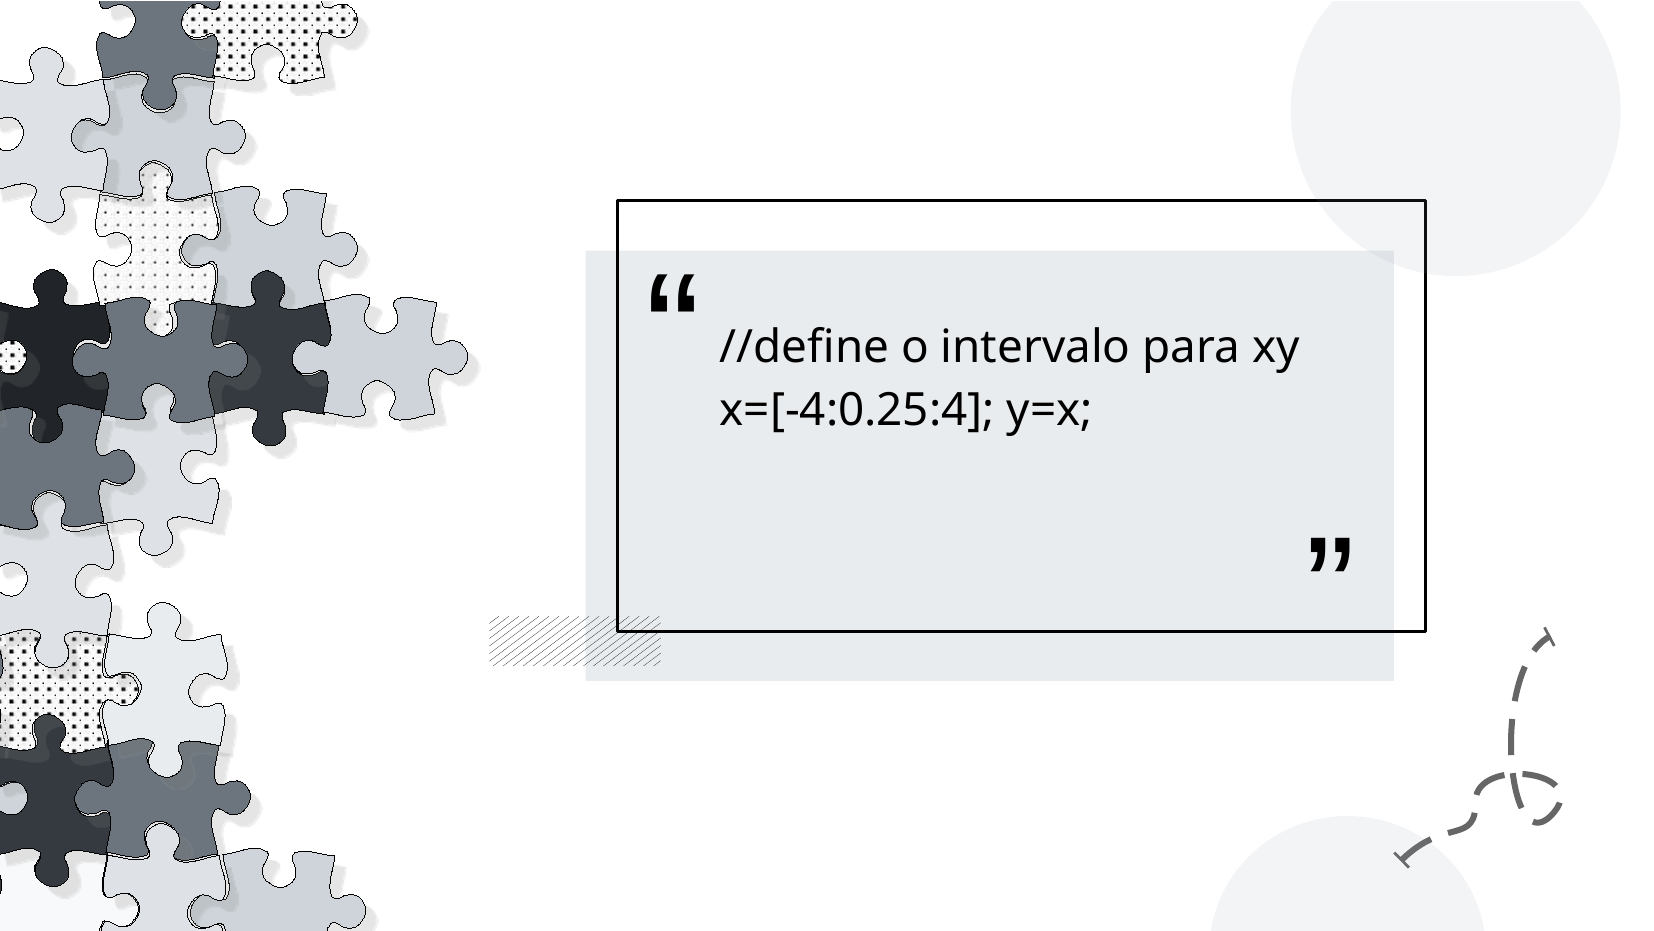

//define o intervalo para xy
x=[-4:0.25:4]; y=x;